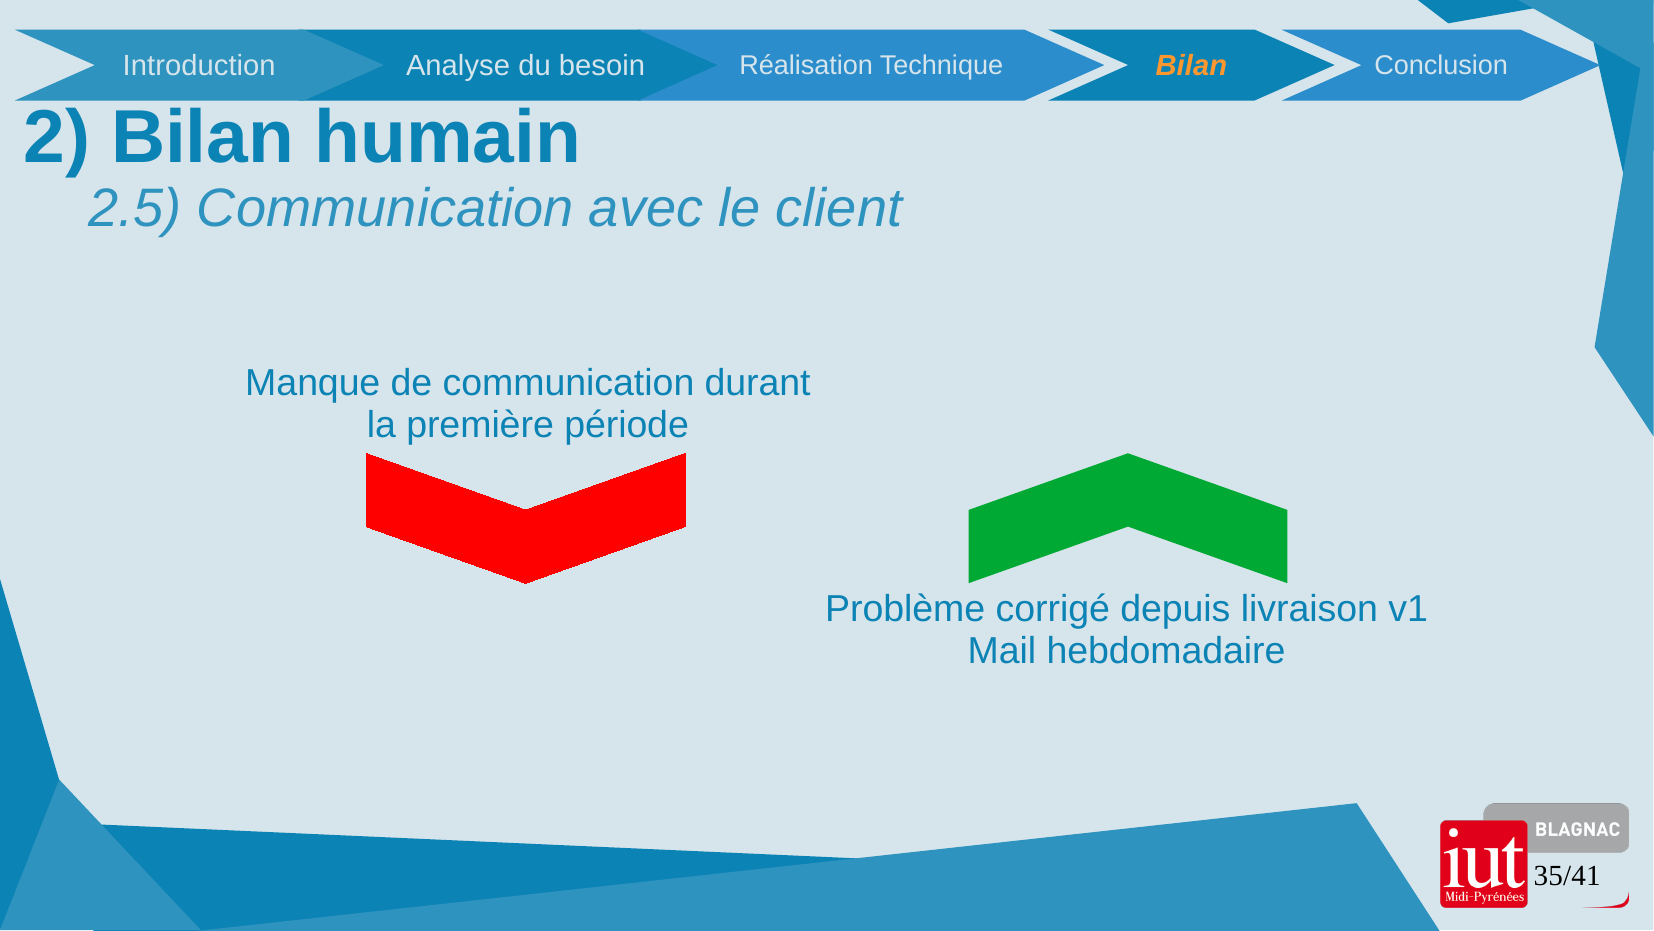

Bilan
Introduction
 Analyse du besoin
Réalisation Technique
Conclusion
# 2) Bilan humain
2.5) Communication avec le client
Manque de communication durant
la première période
Problème corrigé depuis livraison v1
Mail hebdomadaire
35